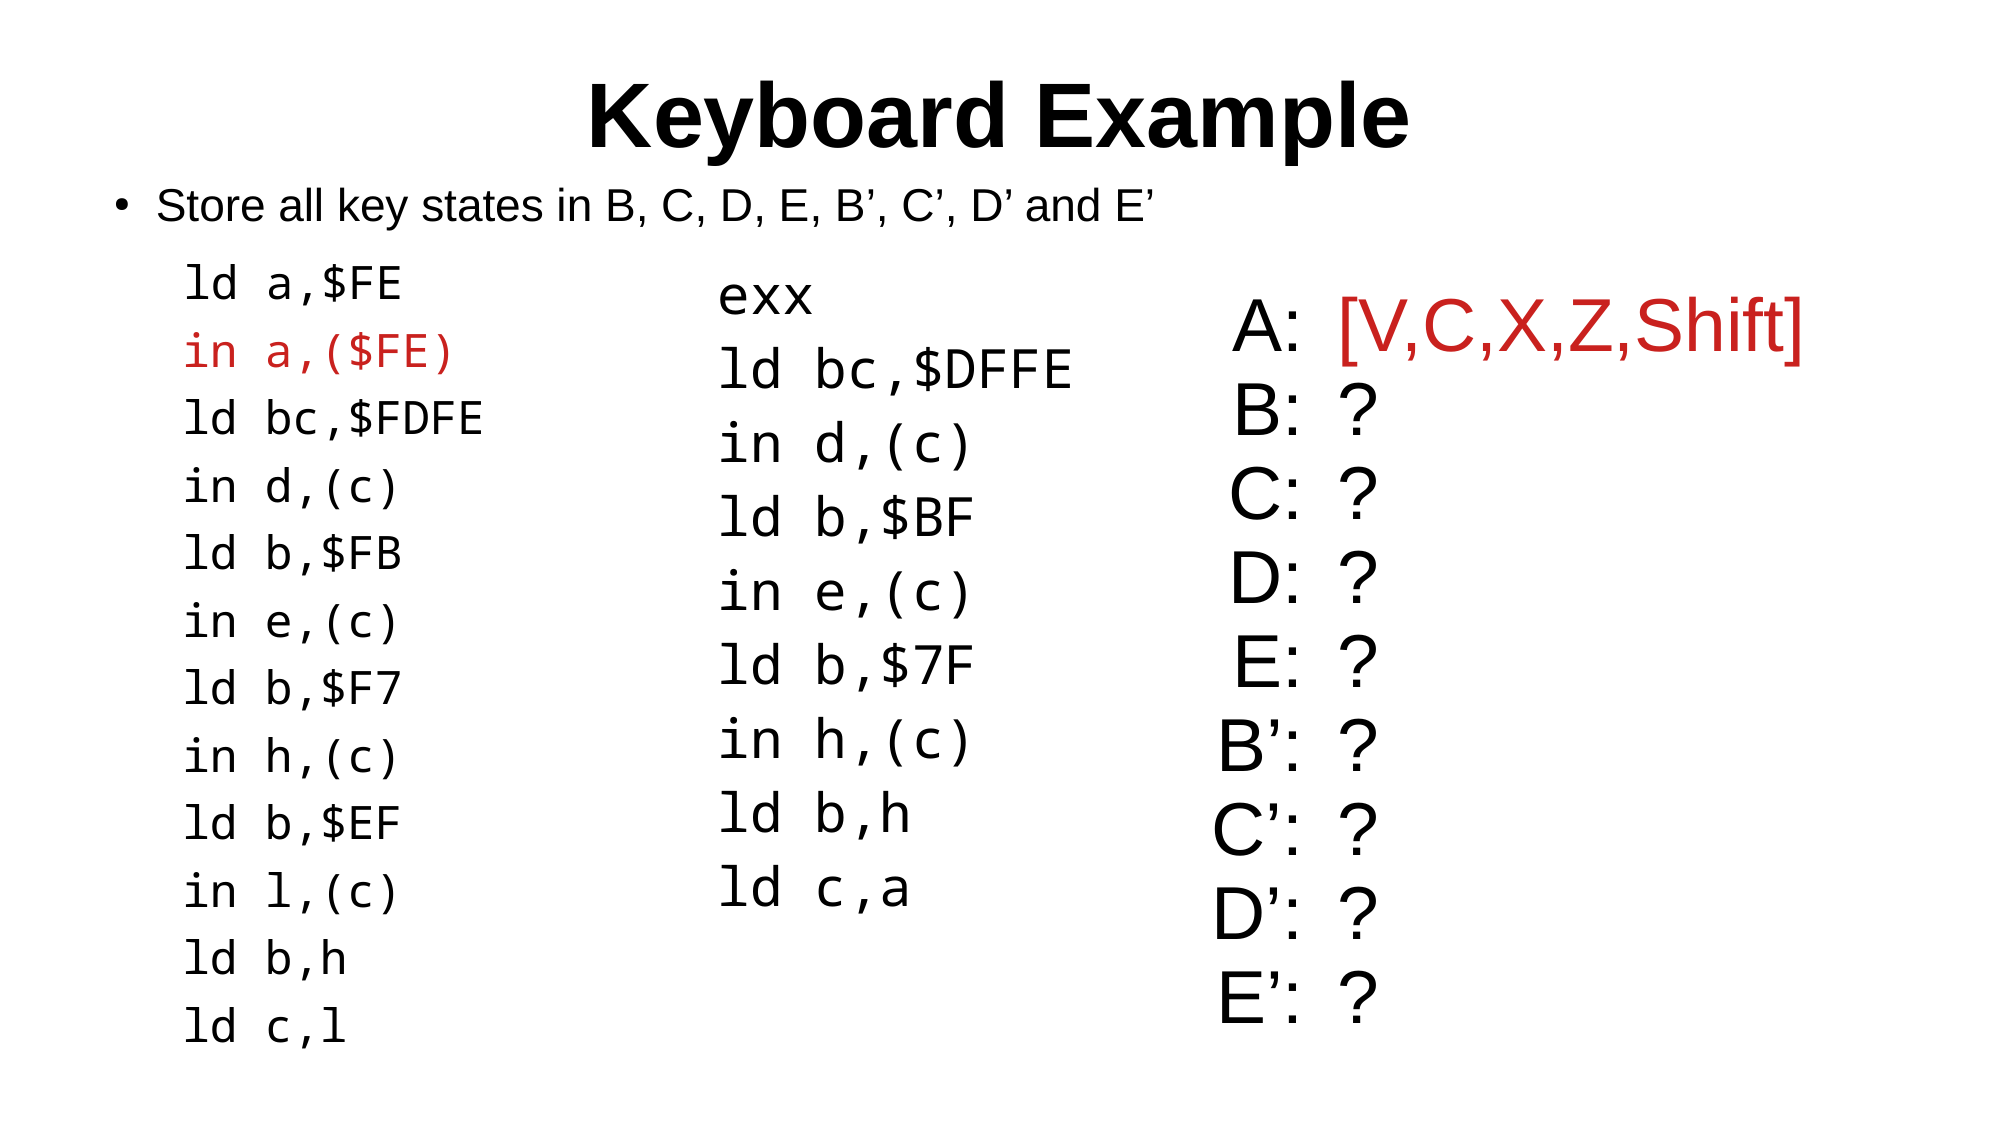

# Keyboard Example
Store all key states in B, C, D, E, B’, C’, D’ and E’
 ld a,$FE
 in a,($FE)
 ld bc,$FDFE
 in d,(c)
 ld b,$FB
 in e,(c)
 ld b,$F7
 in h,(c)
 ld b,$EF
 in l,(c)
 ld b,h
 ld c,l
 exx
 ld bc,$DFFE
 in d,(c)
 ld b,$BF
 in e,(c)
 ld b,$7F
 in h,(c)
 ld b,h
 ld c,a
A:
B:
C:
D:
E:
B’:
C’:
D’:
E’:
[V,C,X,Z,Shift]
?
?
?
?
?
?
?
?